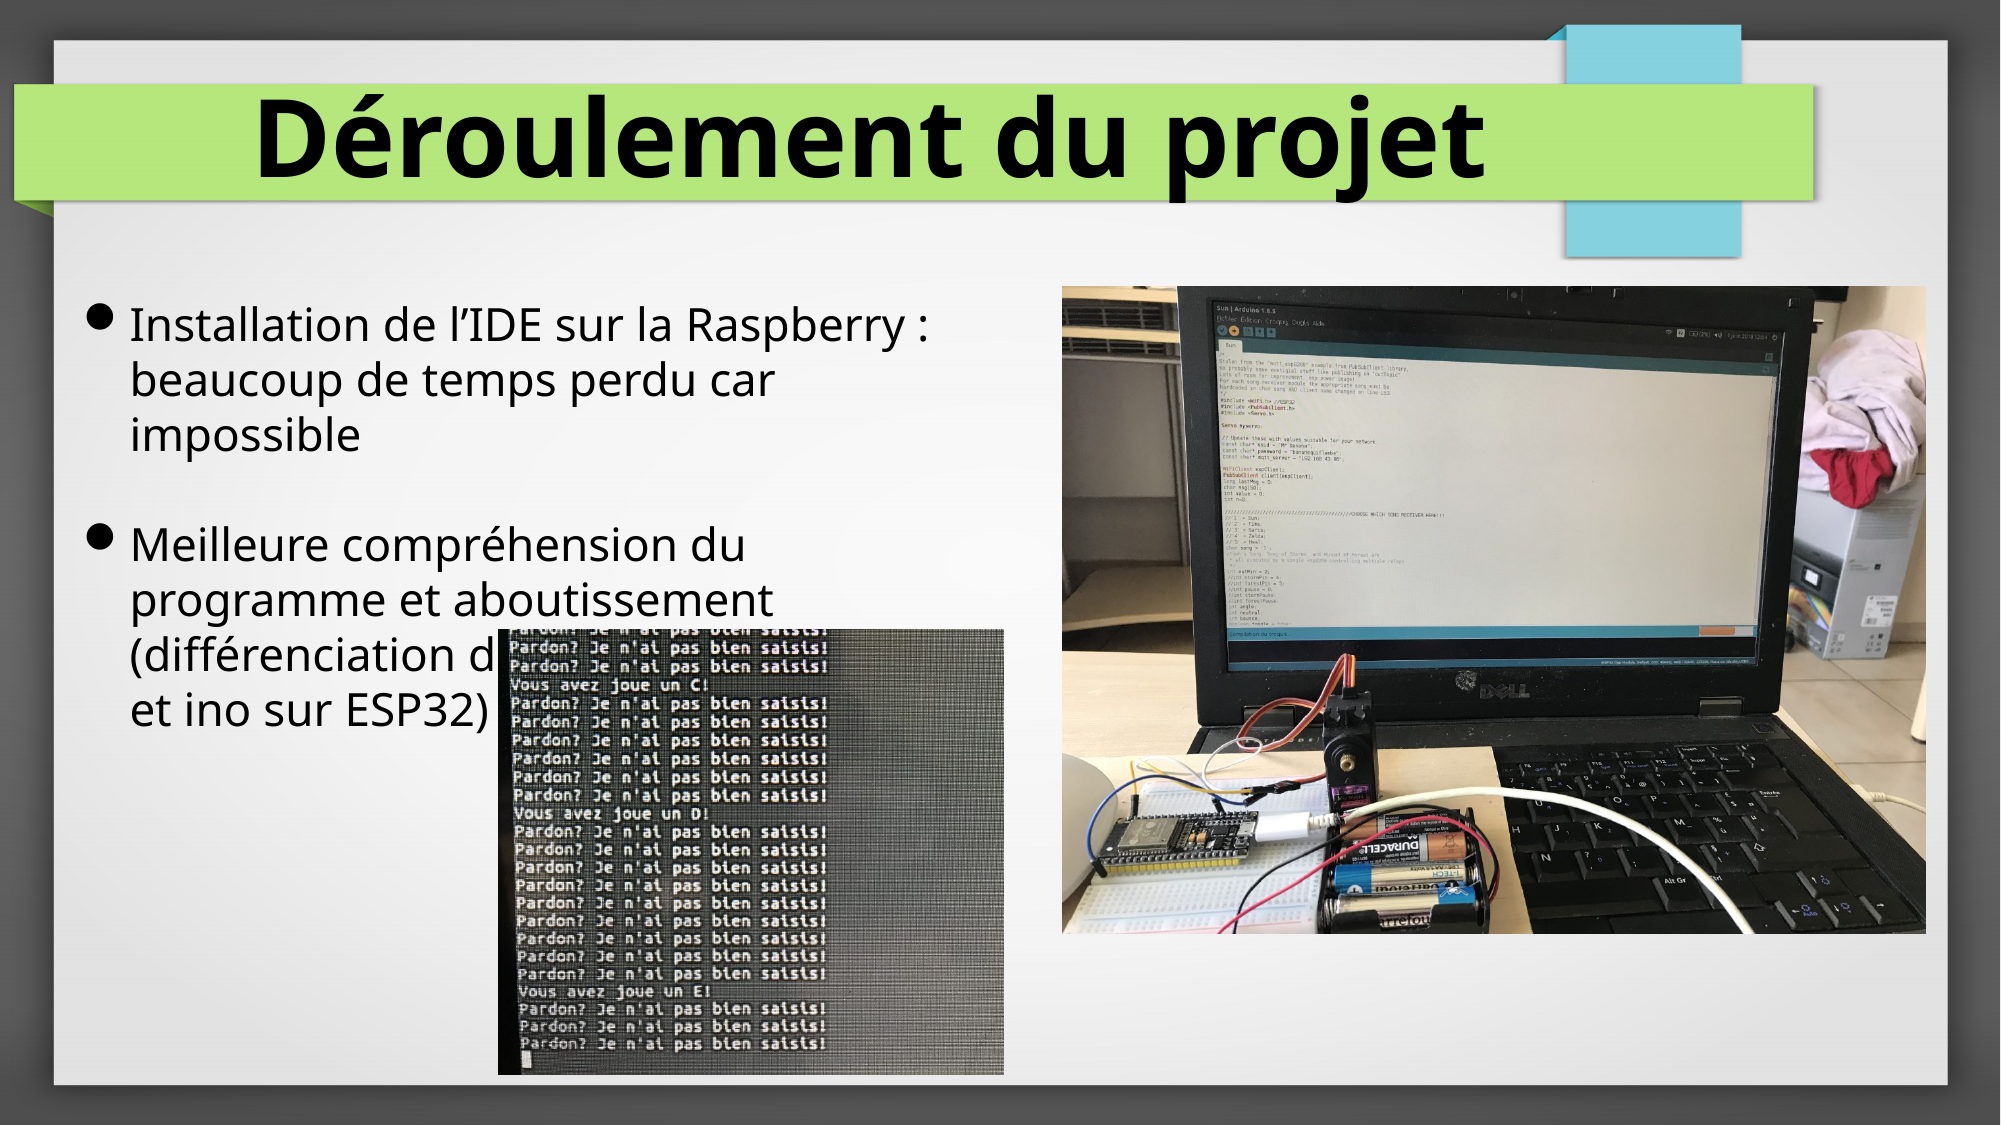

Déroulement du projet
Installation de l’IDE sur la Raspberry : beaucoup de temps perdu car impossible
Meilleure compréhension du programme et aboutissement (différenciation de python sur Raspberry et ino sur ESP32)